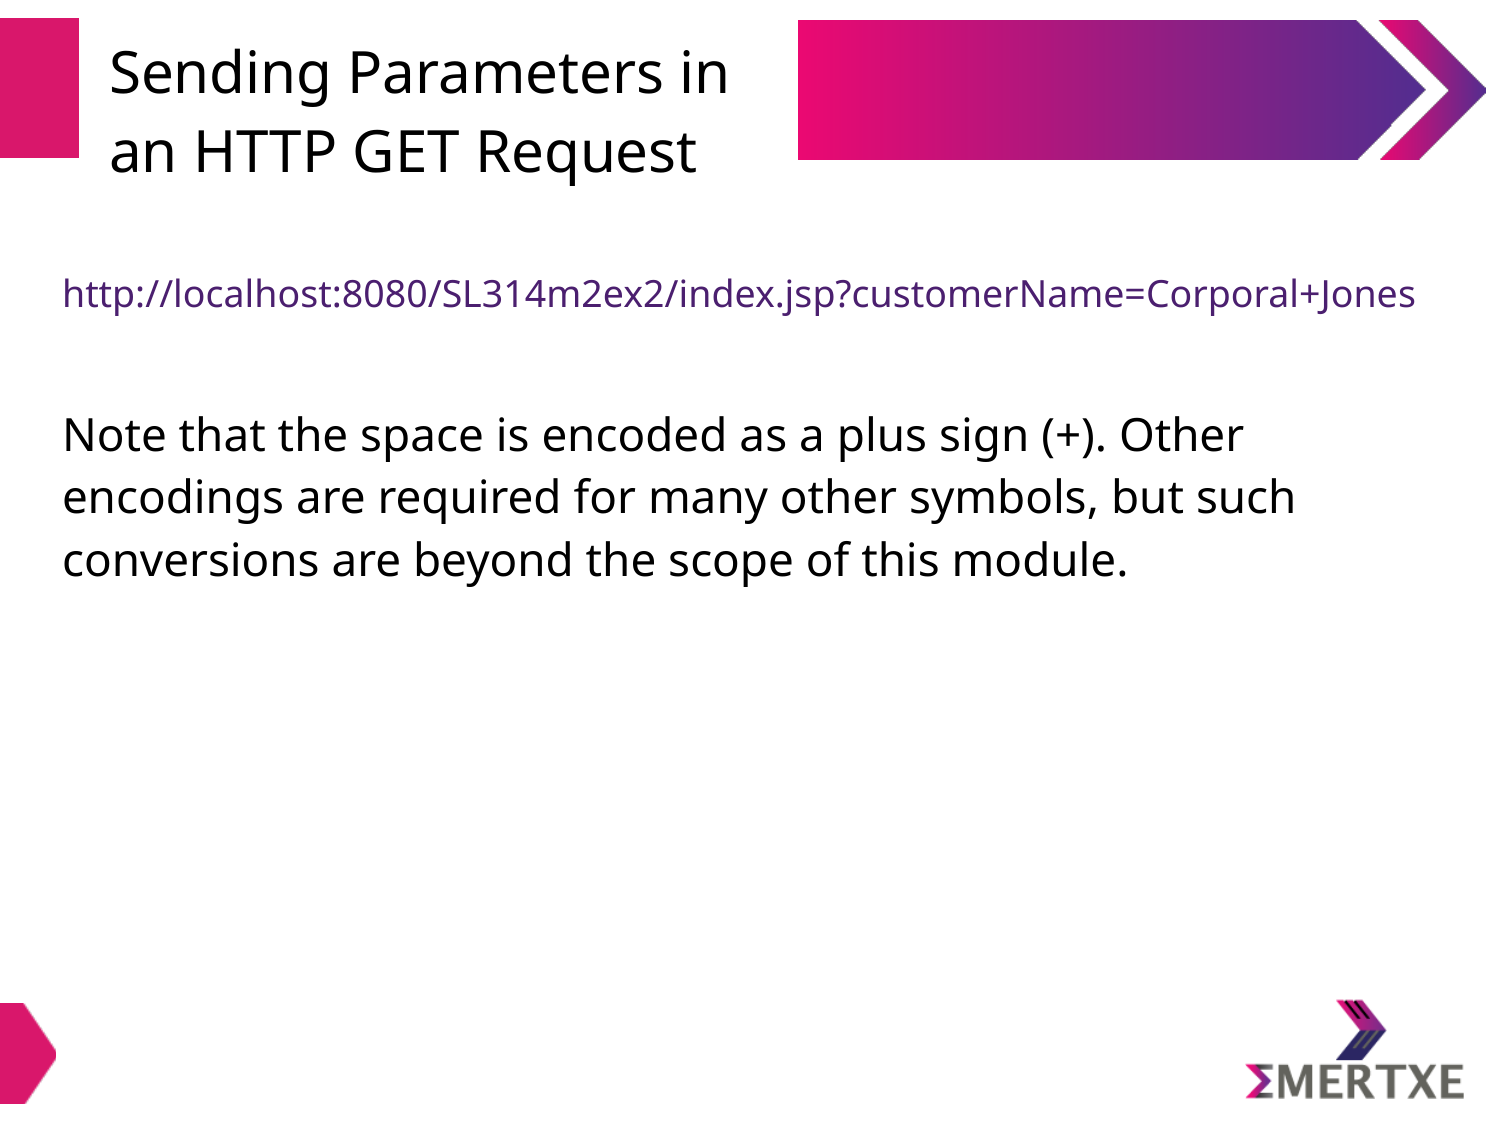

Sending Parameters in an HTTP GET Request
http://localhost:8080/SL314m2ex2/index.jsp?customerName=Corporal+Jones
Note that the space is encoded as a plus sign (+). Other encodings are required for many other symbols, but such conversions are beyond the scope of this module.